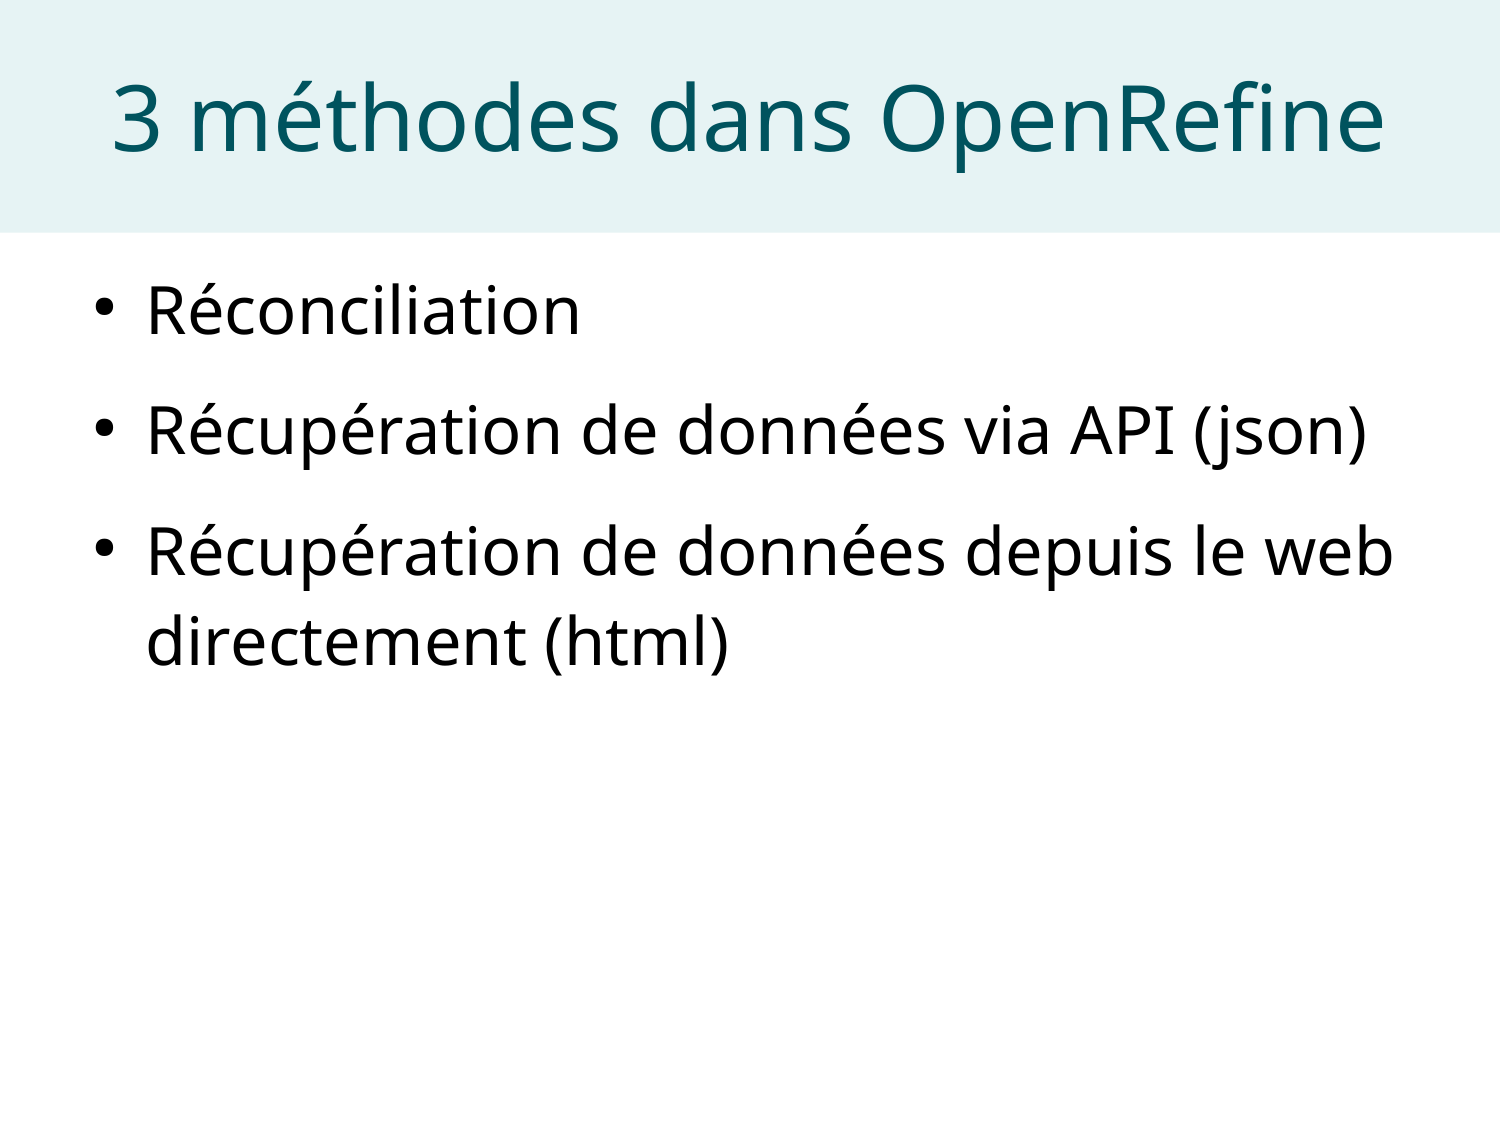

# 3 méthodes dans OpenRefine
Réconciliation
Récupération de données via API (json)
Récupération de données depuis le web directement (html)